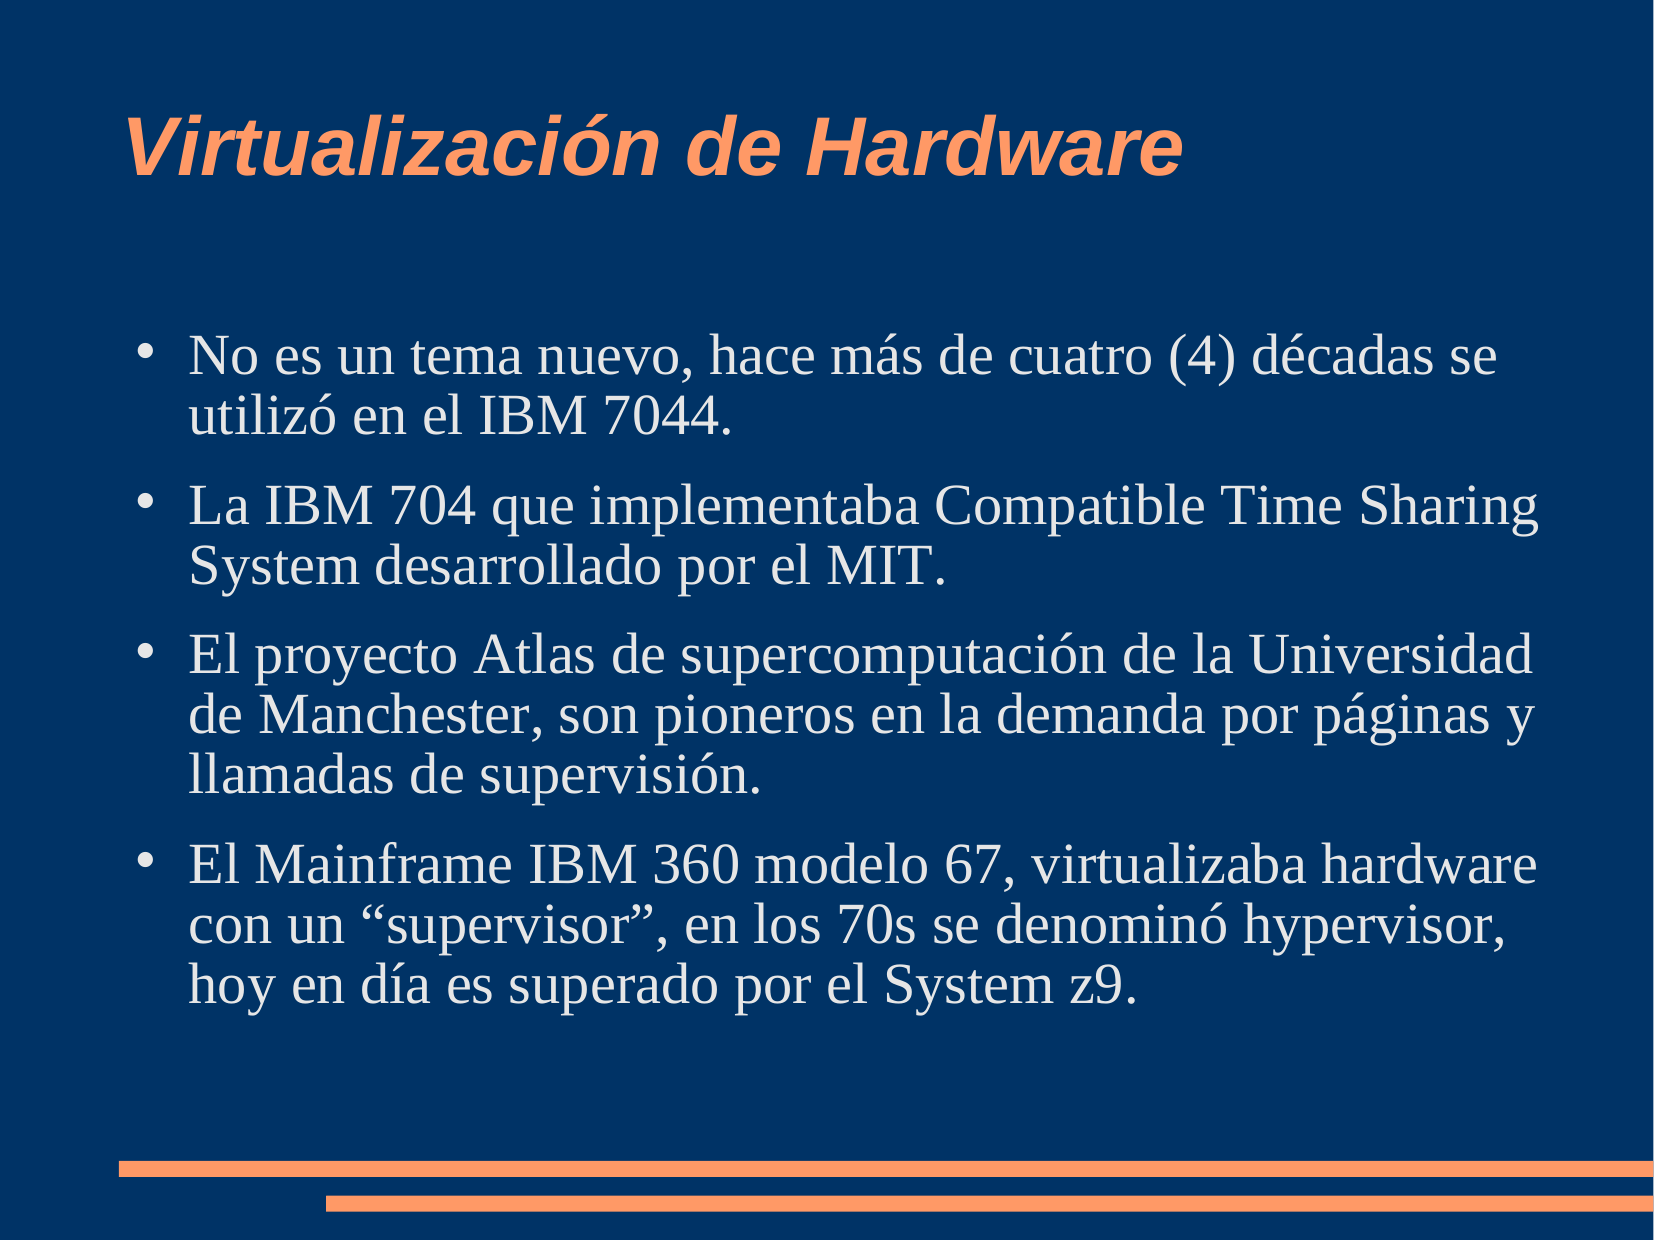

# Virtualización de Hardware
No es un tema nuevo, hace más de cuatro (4) décadas se utilizó en el IBM 7044.
La IBM 704 que implementaba Compatible Time Sharing System desarrollado por el MIT.
El proyecto Atlas de supercomputación de la Universidad de Manchester, son pioneros en la demanda por páginas y llamadas de supervisión.
El Mainframe IBM 360 modelo 67, virtualizaba hardware con un “supervisor”, en los 70s se denominó hypervisor, hoy en día es superado por el System z9.